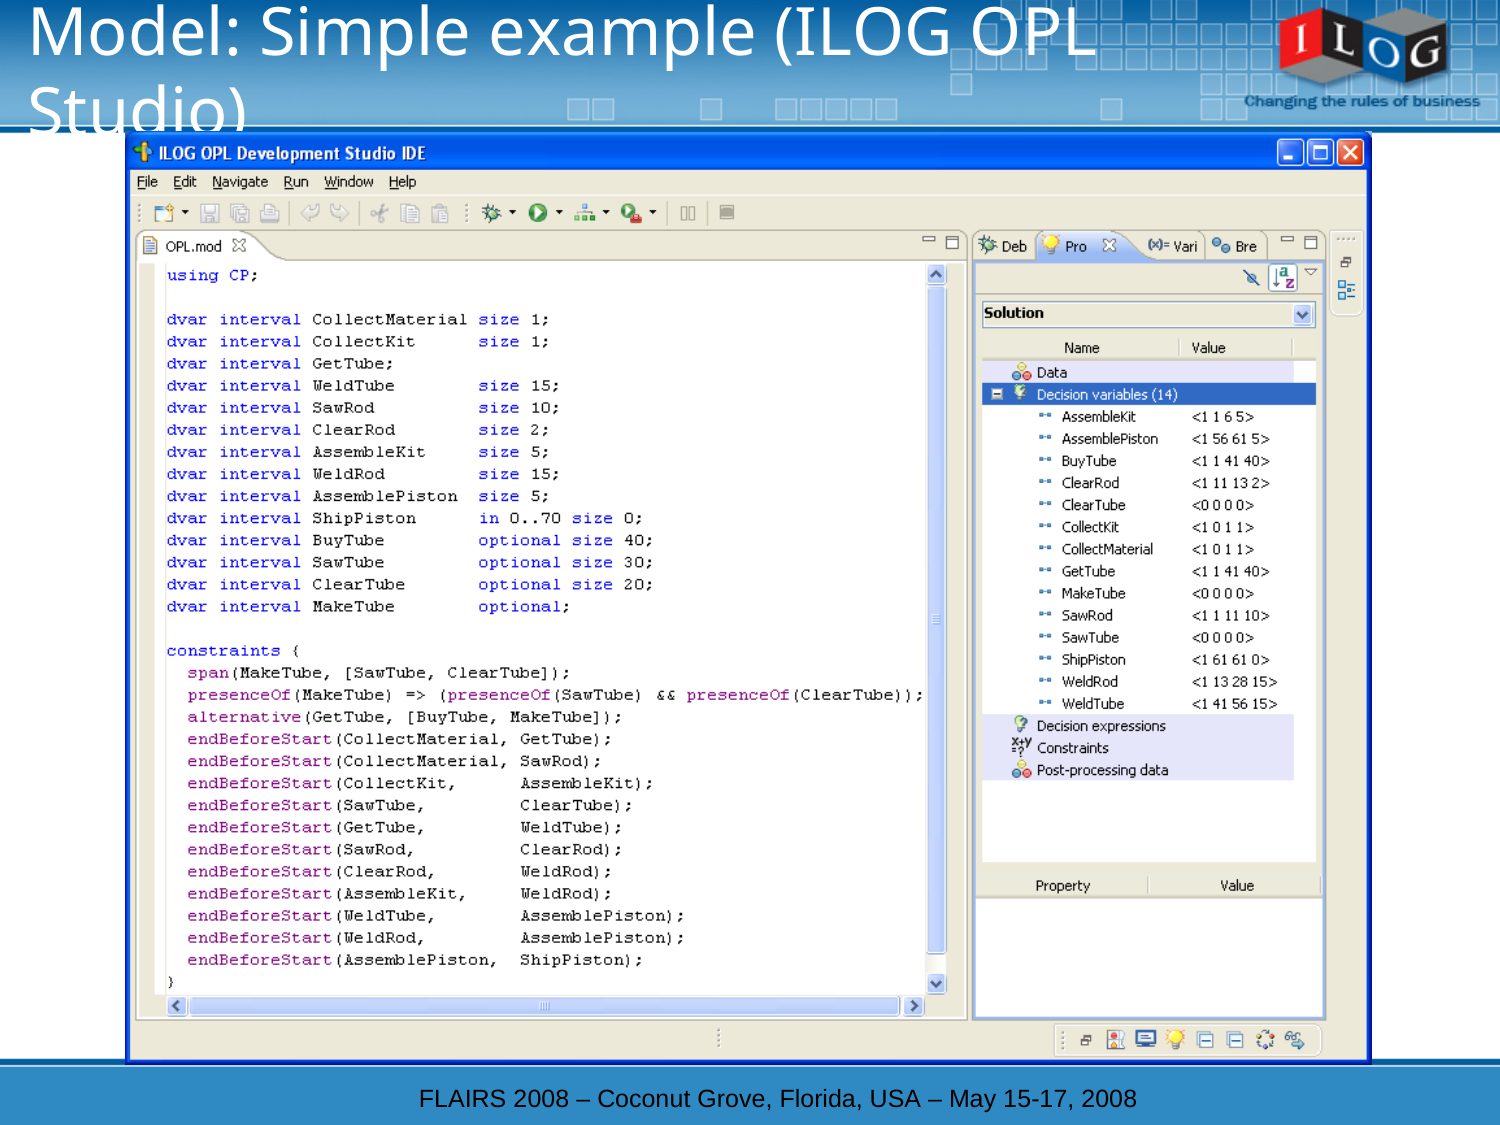

# Model: Simple example (ILOG OPL Studio)
27
© ILOG, All rights reserved